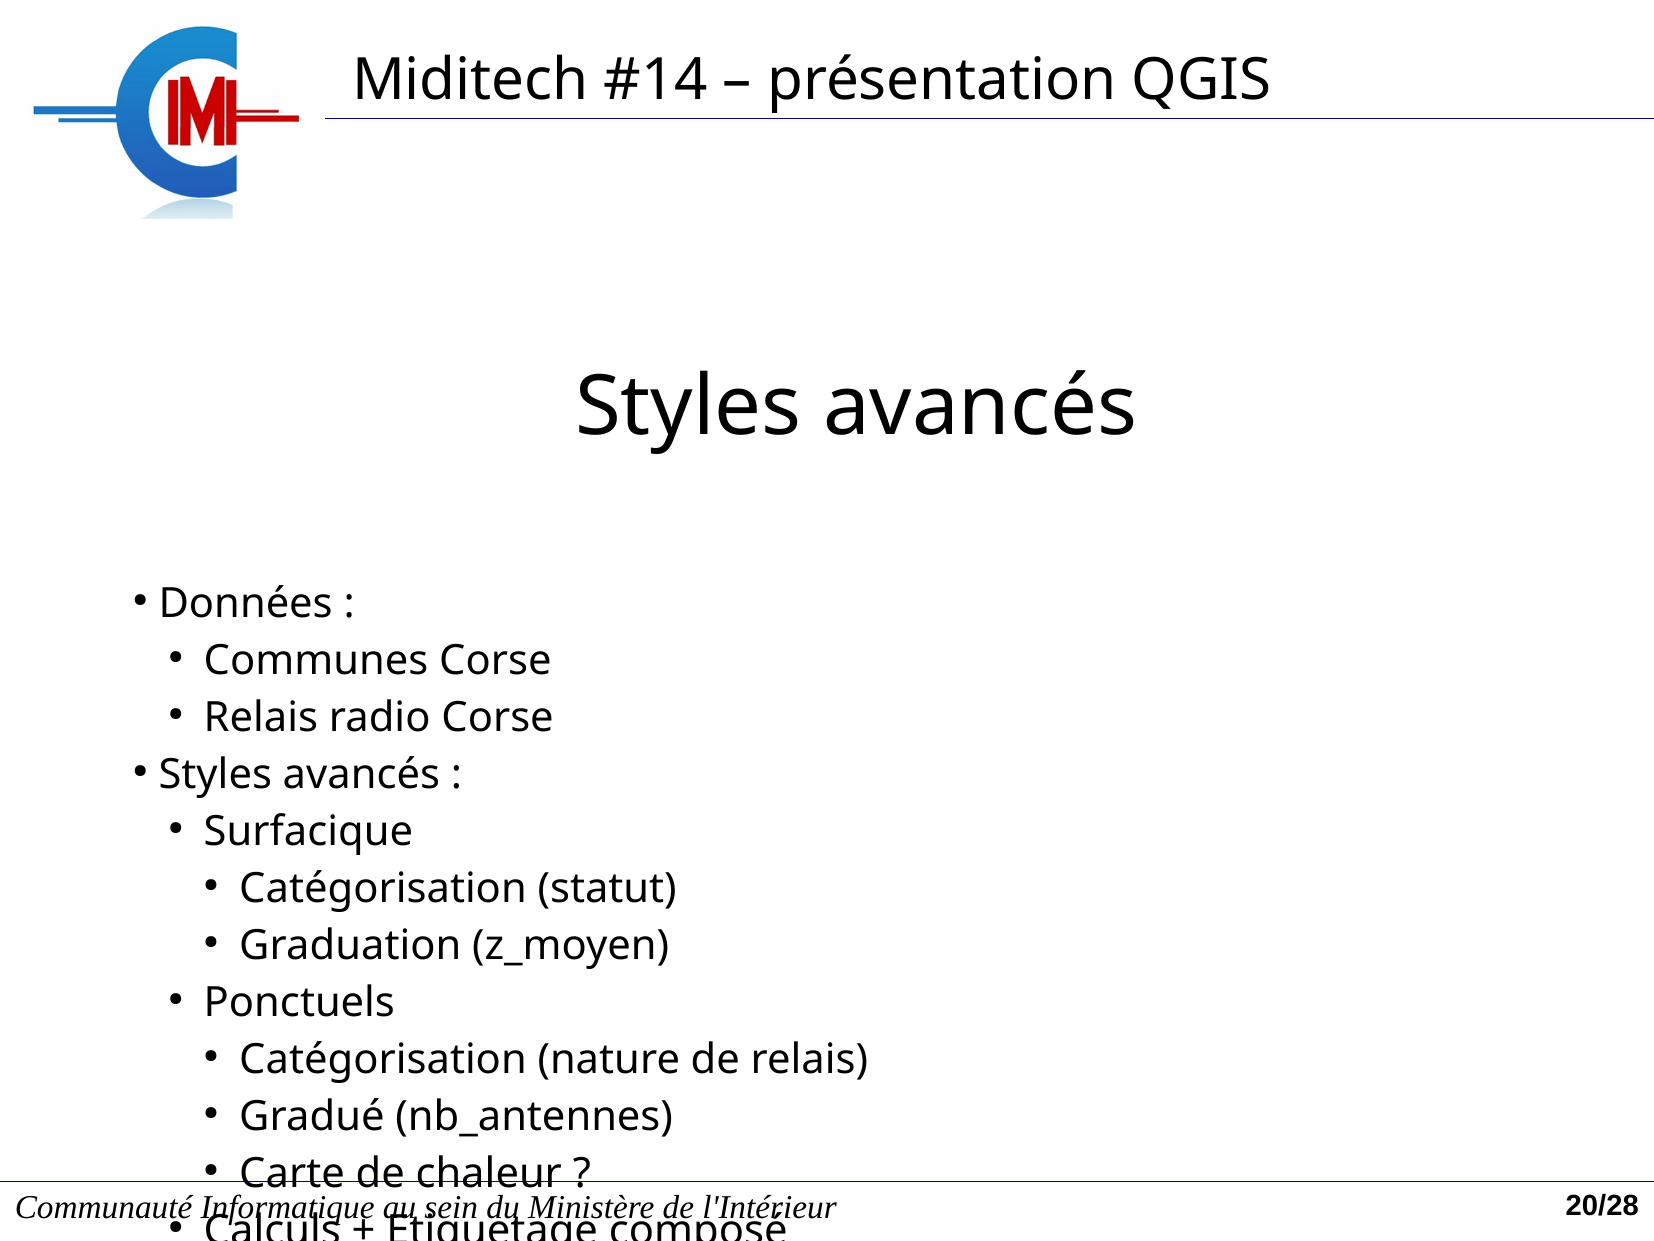

Miditech #14 – présentation QGIS
Styles avancés
 Données :
Communes Corse
Relais radio Corse
 Styles avancés :
Surfacique
Catégorisation (statut)
Graduation (z_moyen)
Ponctuels
Catégorisation (nature de relais)
Gradué (nb_antennes)
Carte de chaleur ?
Calculs + Etiquetage composé